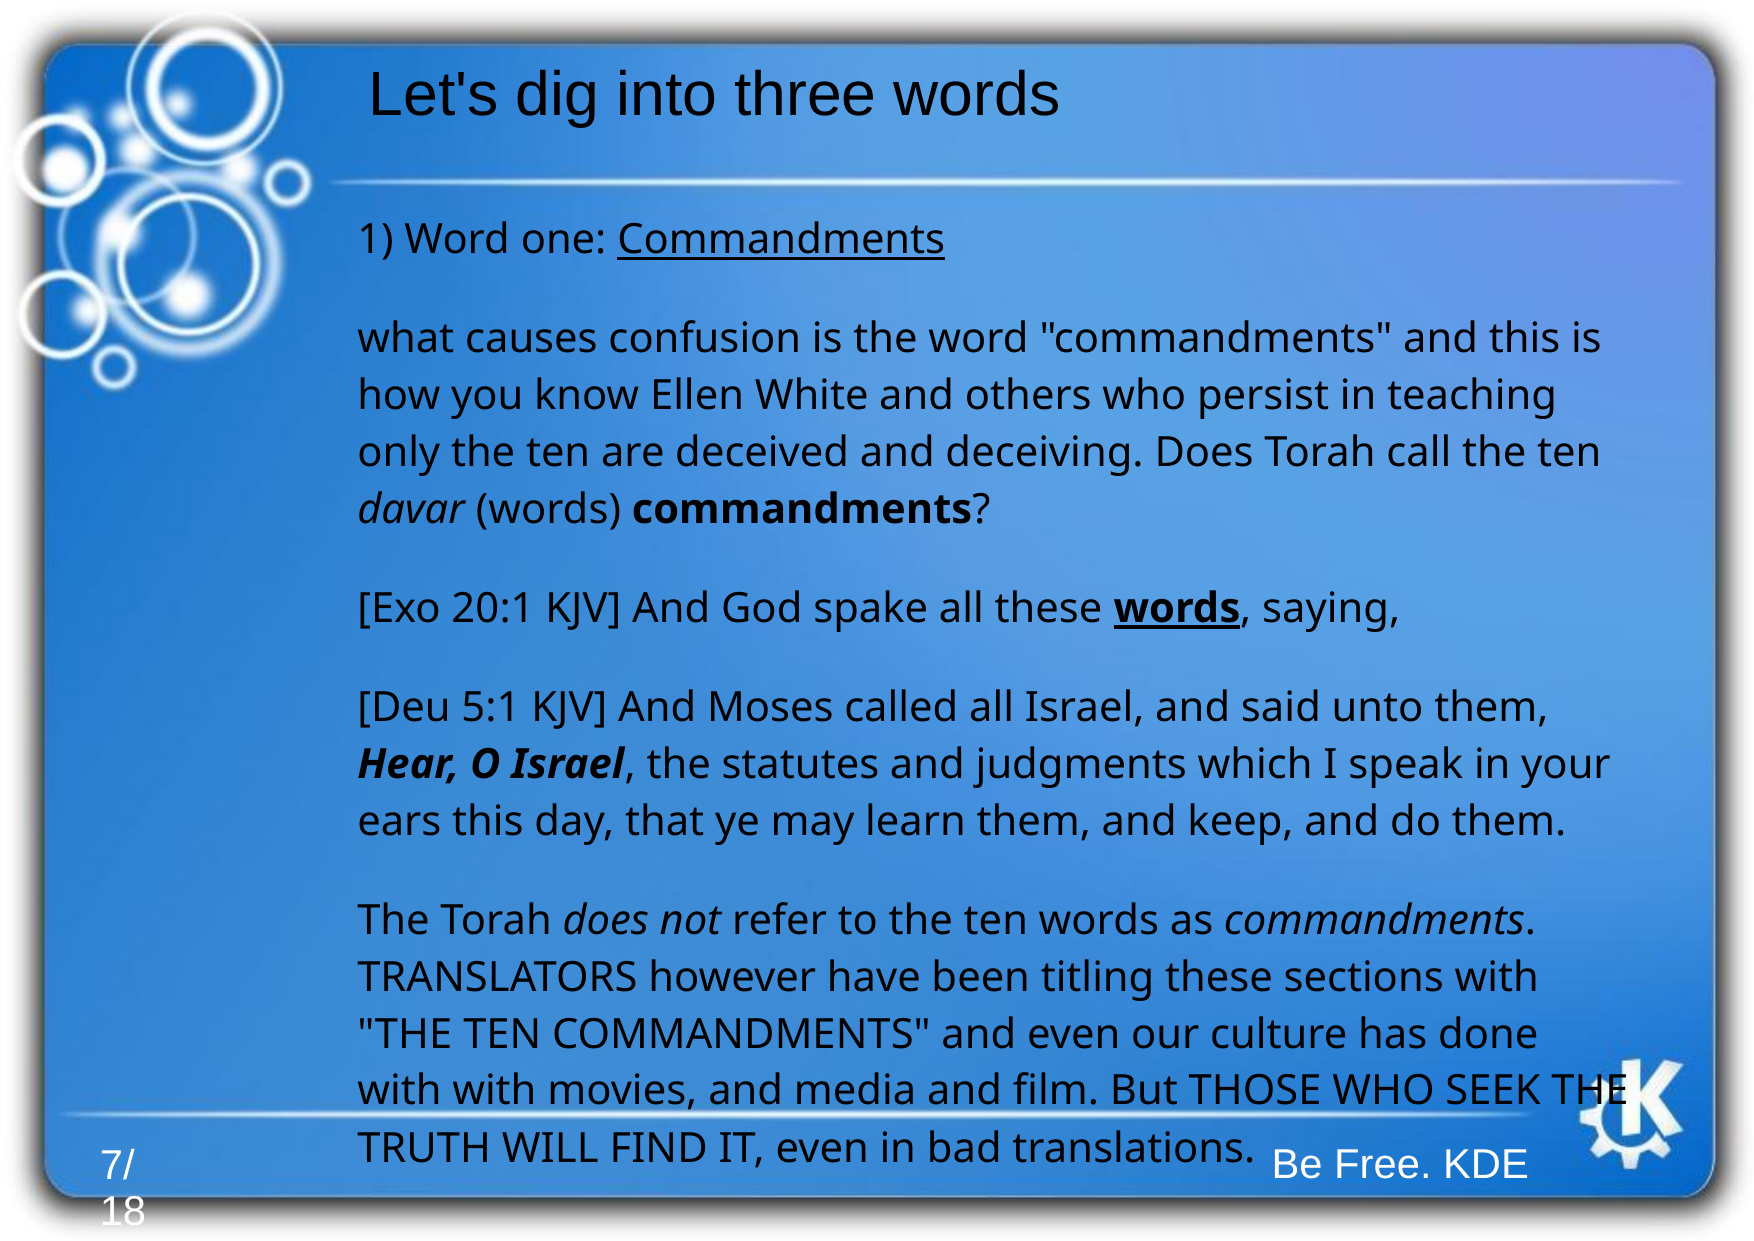

Let's dig into three words
1) Word one: Commandments
what causes confusion is the word "commandments" and this is how you know Ellen White and others who persist in teaching only the ten are deceived and deceiving. Does Torah call the ten davar (words) commandments?
[Exo 20:1 KJV] And God spake all these words, saying,
[Deu 5:1 KJV] And Moses called all Israel, and said unto them, Hear, O Israel, the statutes and judgments which I speak in your ears this day, that ye may learn them, and keep, and do them.
The Torah does not refer to the ten words as commandments. TRANSLATORS however have been titling these sections with "THE TEN COMMANDMENTS" and even our culture has done with with movies, and media and film. But THOSE WHO SEEK THE TRUTH WILL FIND IT, even in bad translations.